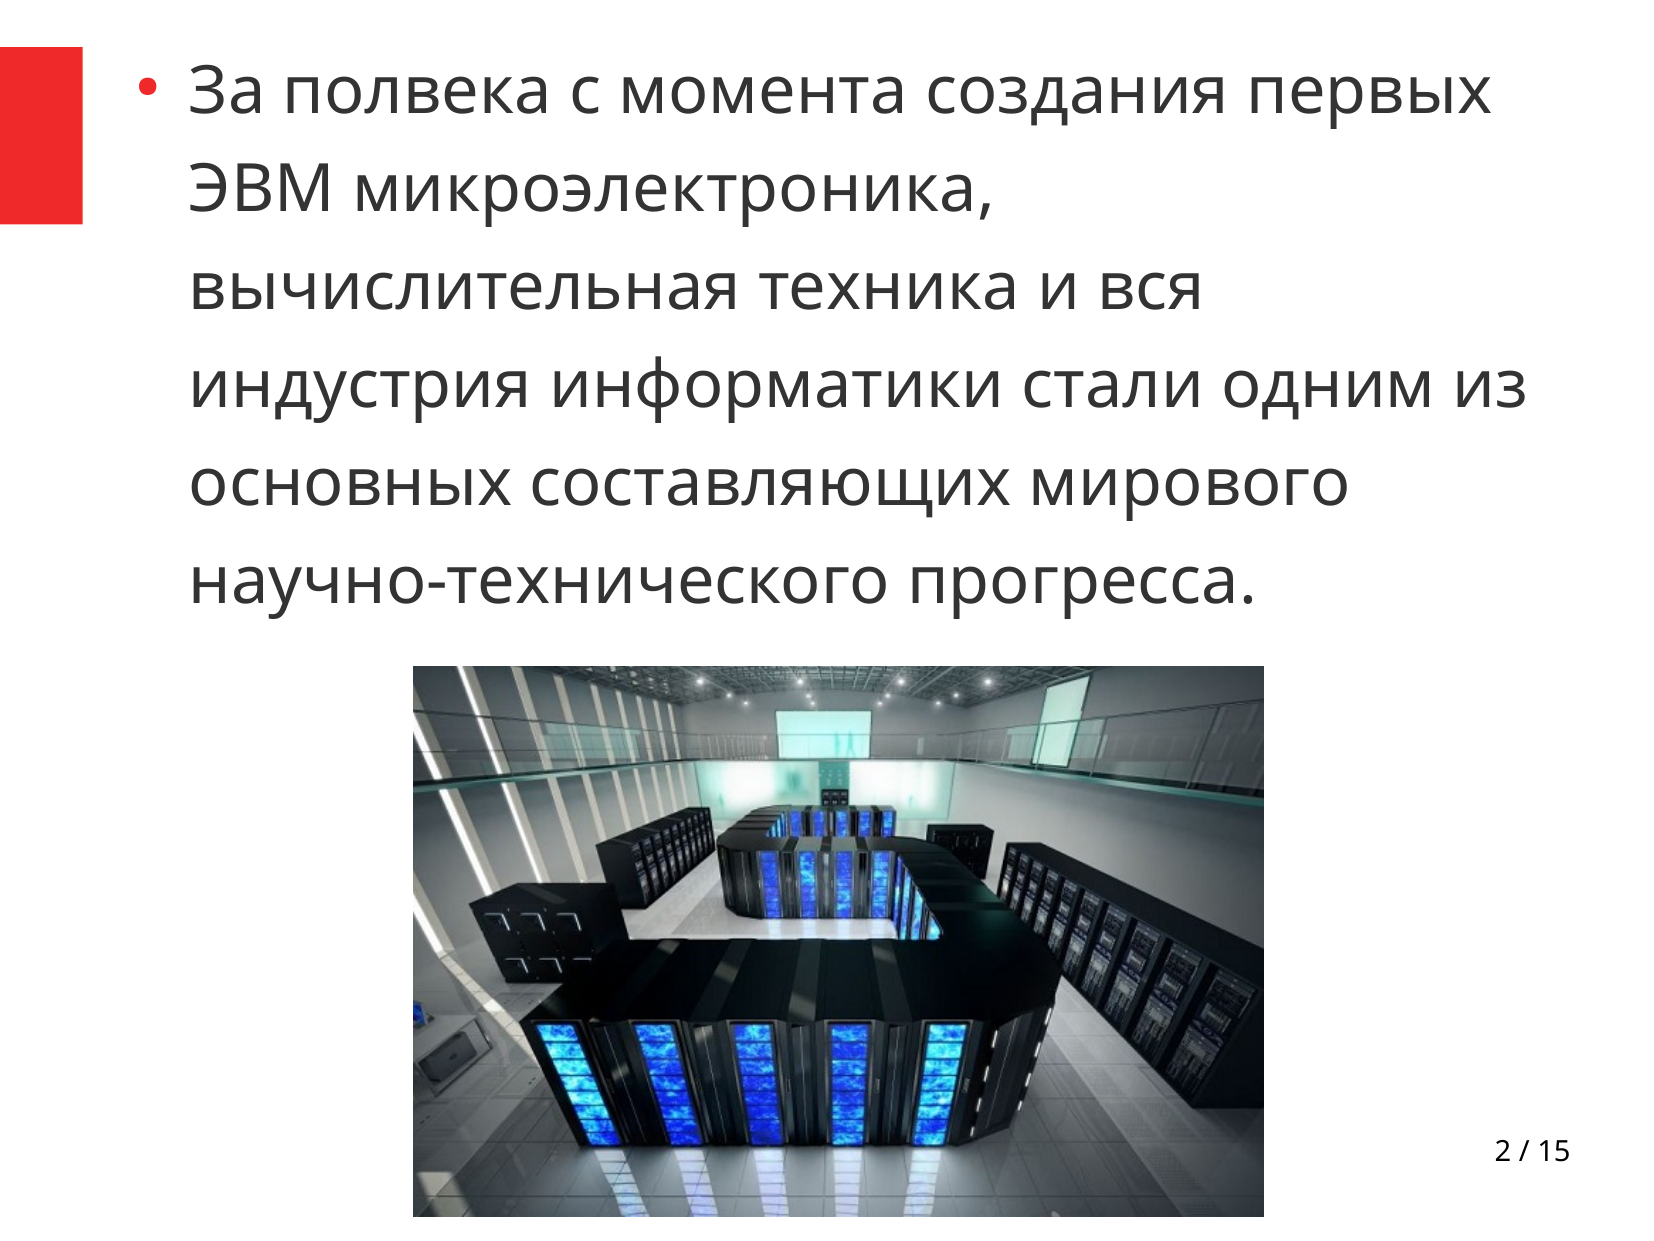

# За полвека с момента создания первых ЭВМ микроэлектроника, вычислительная техника и вся индустрия информатики стали одним из основных составляющих мирового научно-технического прогресса.
2